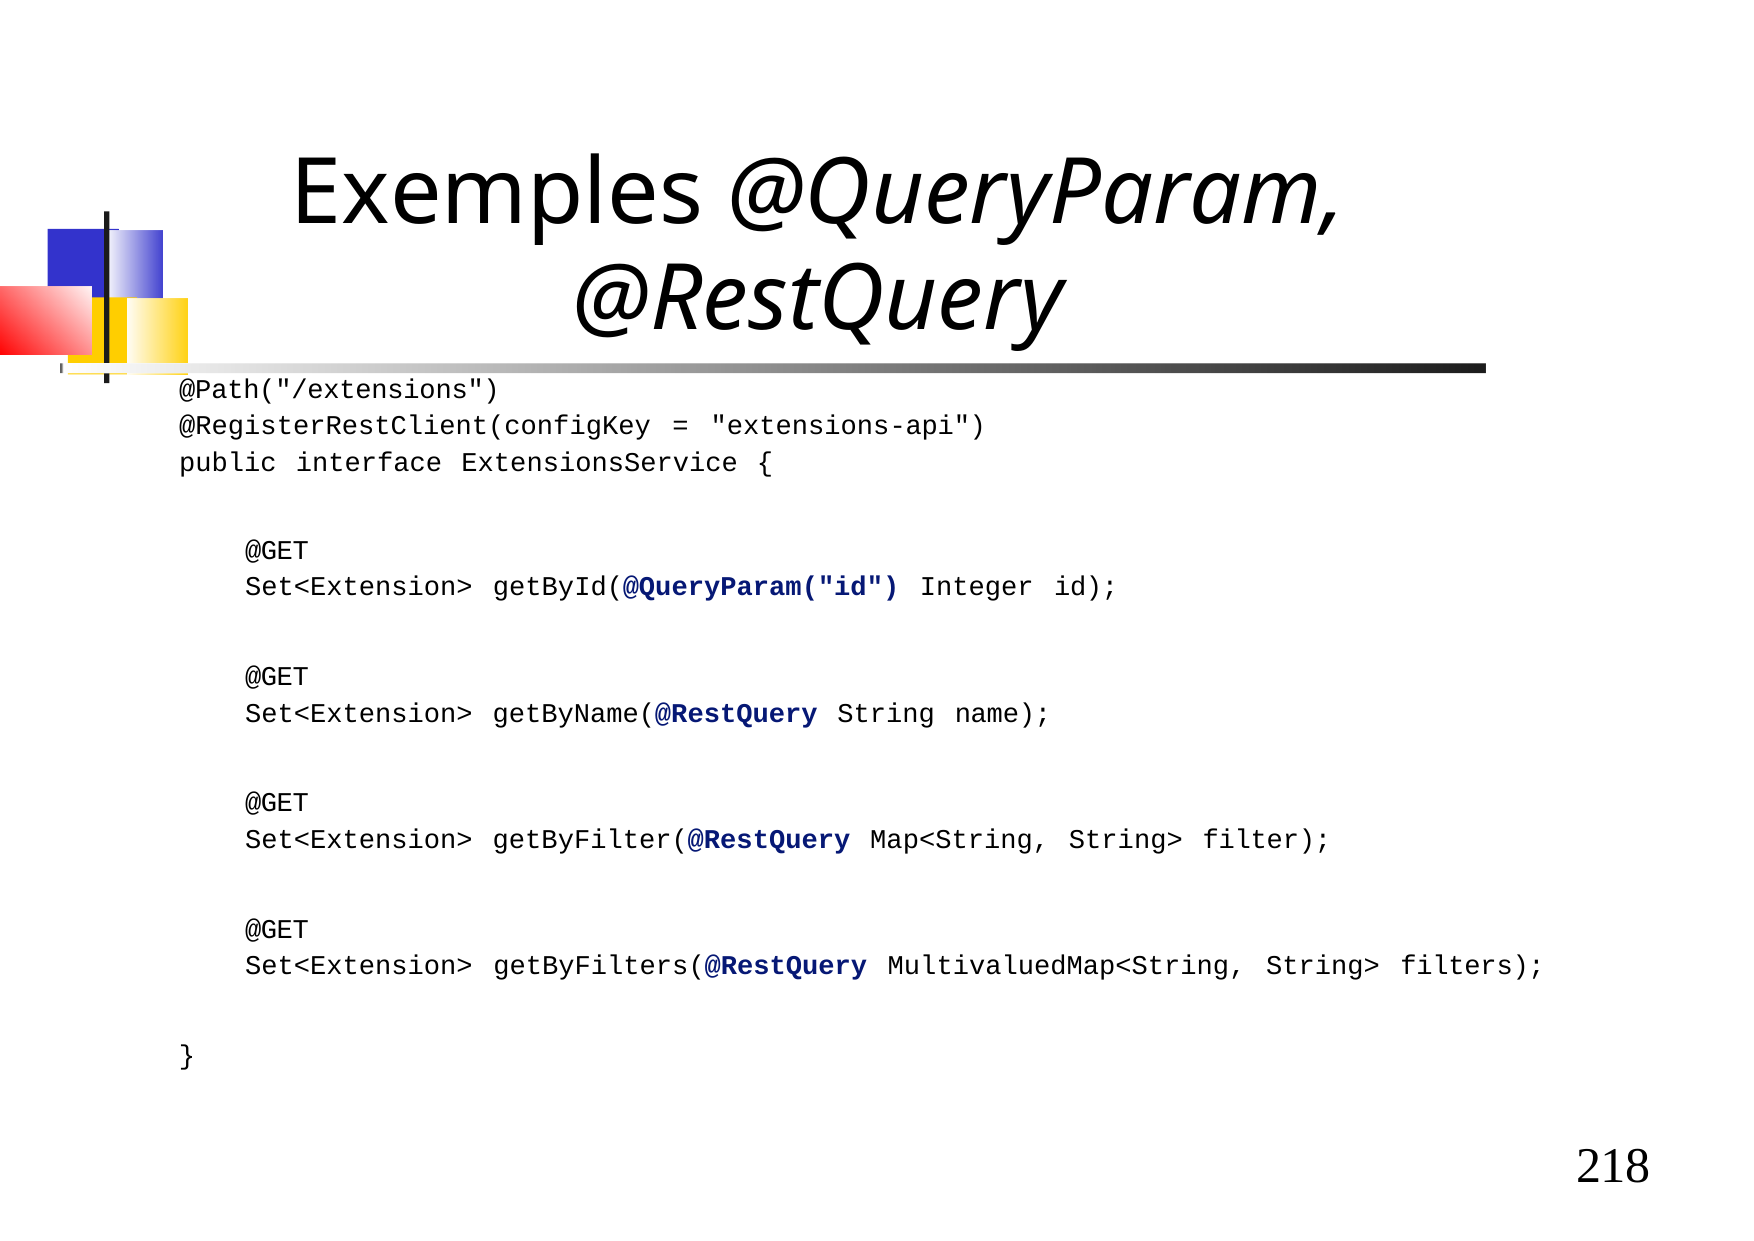

# Exemples @QueryParam, @RestQuery
@Path("/extensions") @RegisterRestClient(configKey = "extensions-api") public interface ExtensionsService {
@GET
Set<Extension> getById(@QueryParam("id") Integer id);
@GET
Set<Extension> getByName(@RestQuery String name);
@GET
Set<Extension> getByFilter(@RestQuery Map<String, String> filter);
@GET
Set<Extension> getByFilters(@RestQuery MultivaluedMap<String, String> filters);
}
218